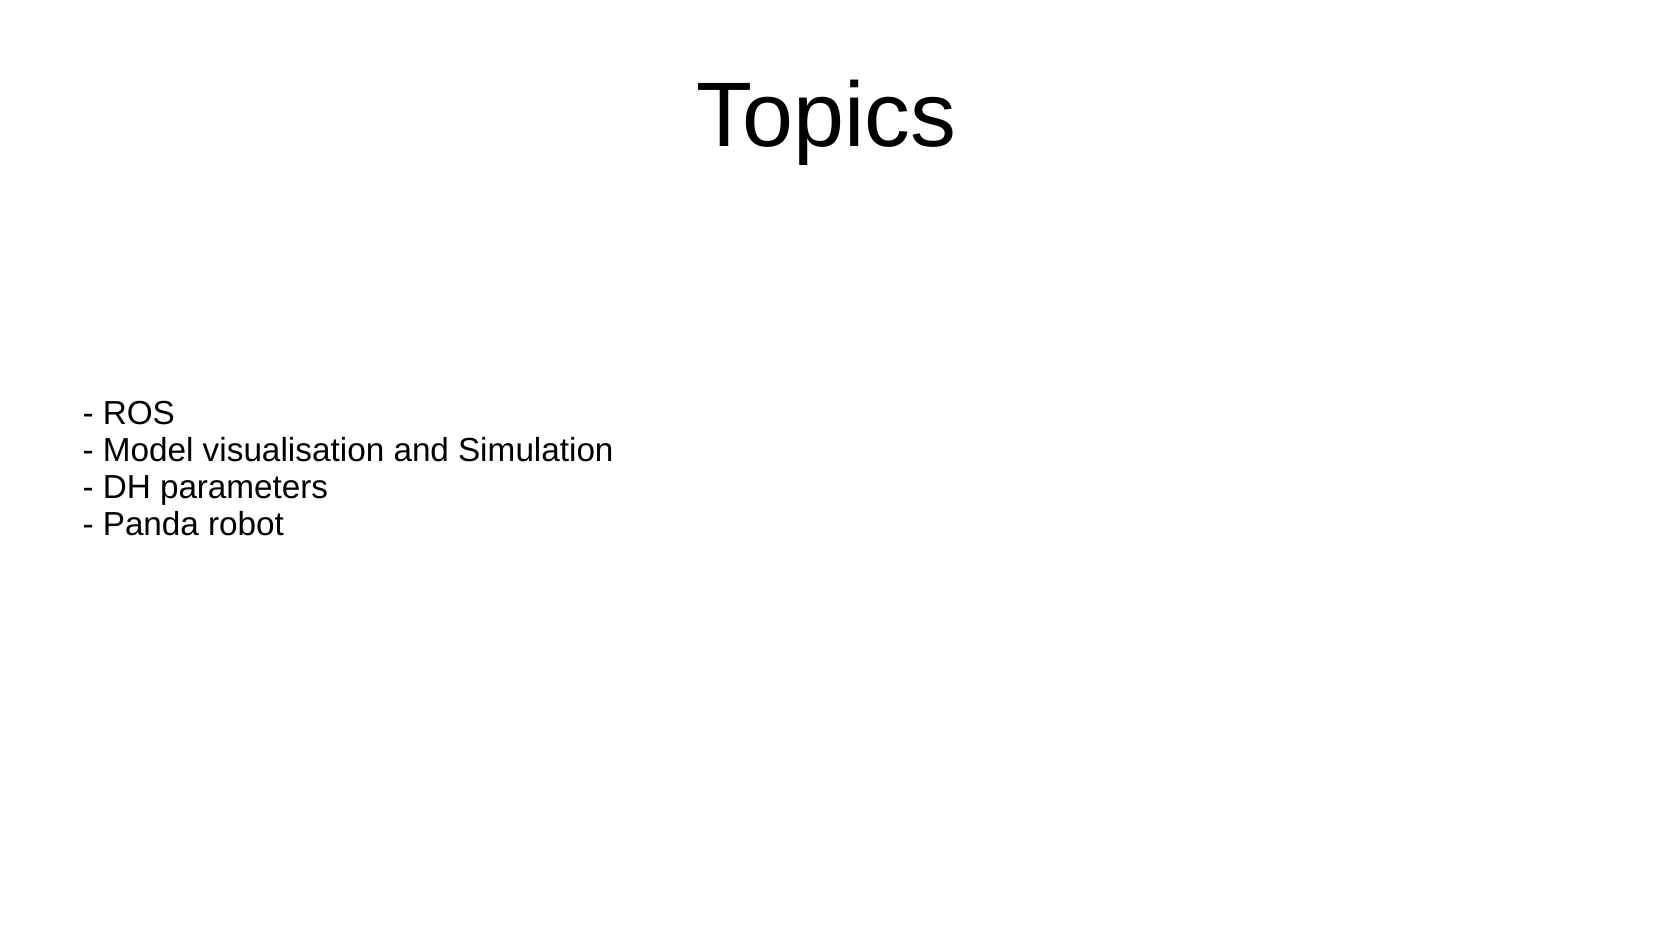

# Topics
- ROS
- Model visualisation and Simulation
- DH parameters
- Panda robot